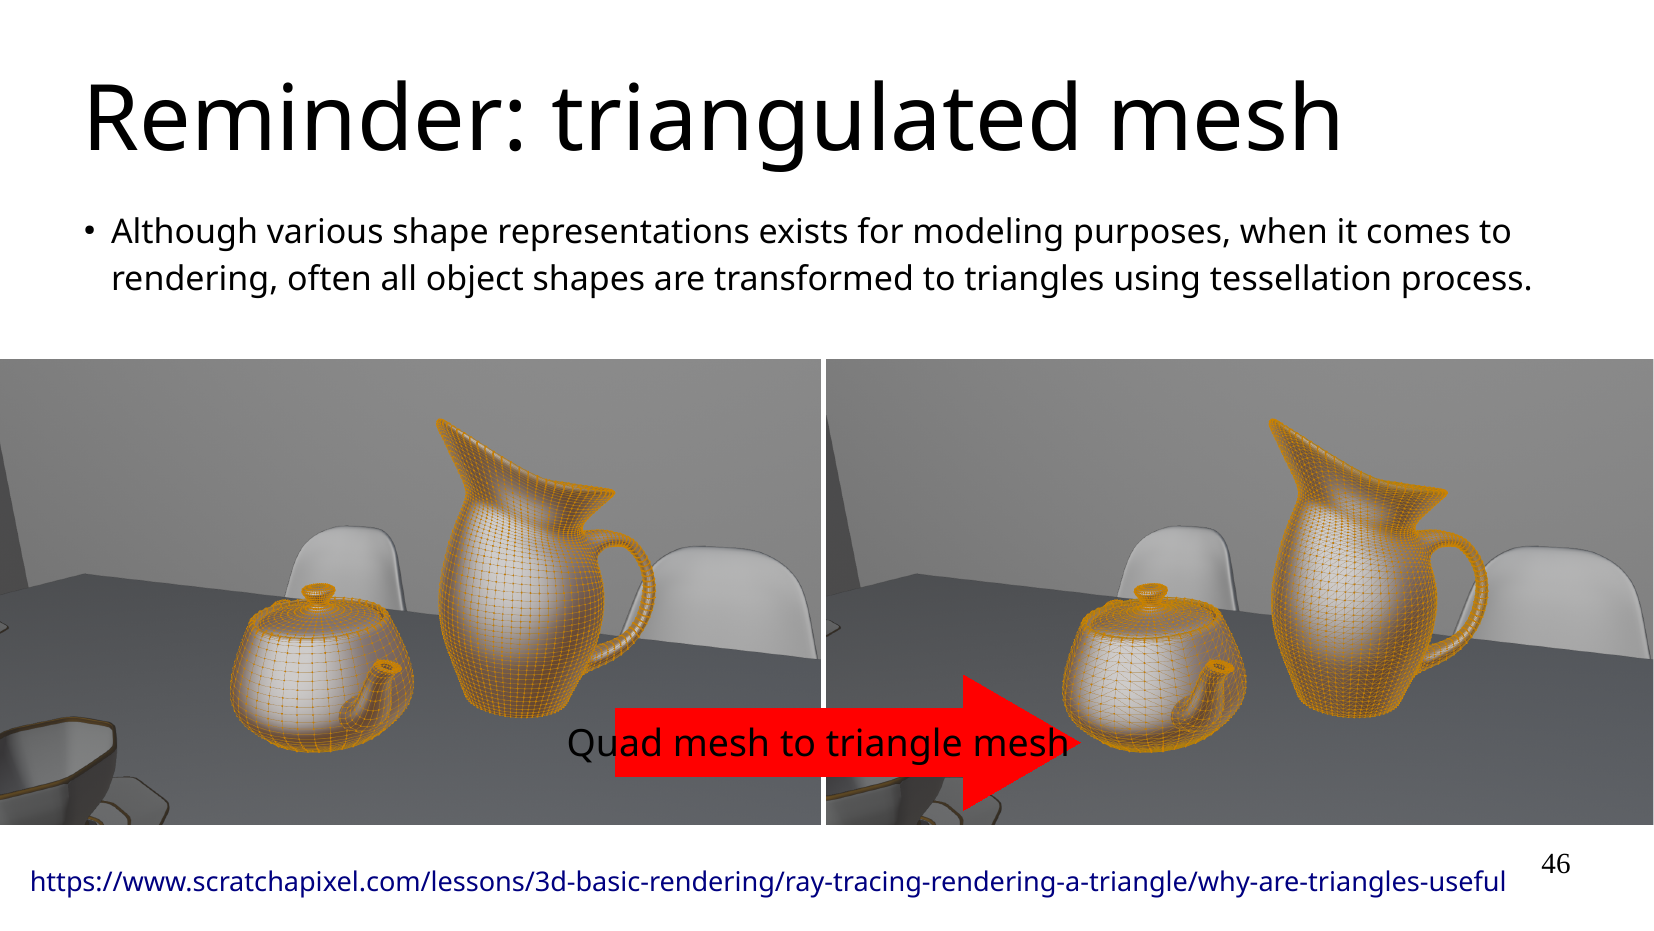

# Reminder: triangulated mesh
Although various shape representations exists for modeling purposes, when it comes to rendering, often all object shapes are transformed to triangles using tessellation process.
Quad mesh to triangle mesh
46
https://www.scratchapixel.com/lessons/3d-basic-rendering/ray-tracing-rendering-a-triangle/why-are-triangles-useful